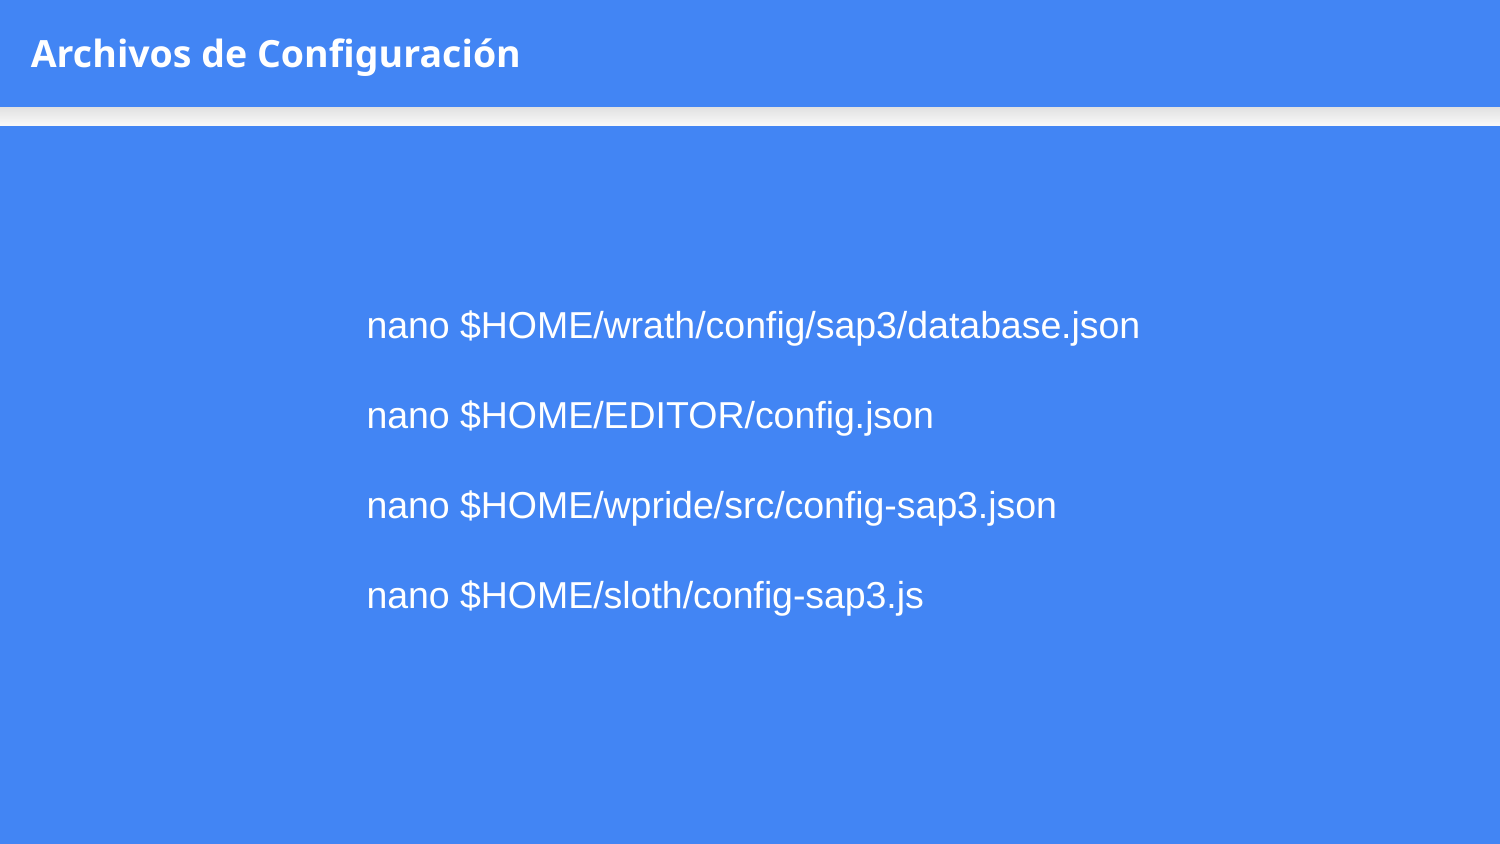

Archivos de Configuración
nano $HOME/wrath/config/sap3/database.json
nano $HOME/EDITOR/config.json
nano $HOME/wpride/src/config-sap3.json
nano $HOME/sloth/config-sap3.js